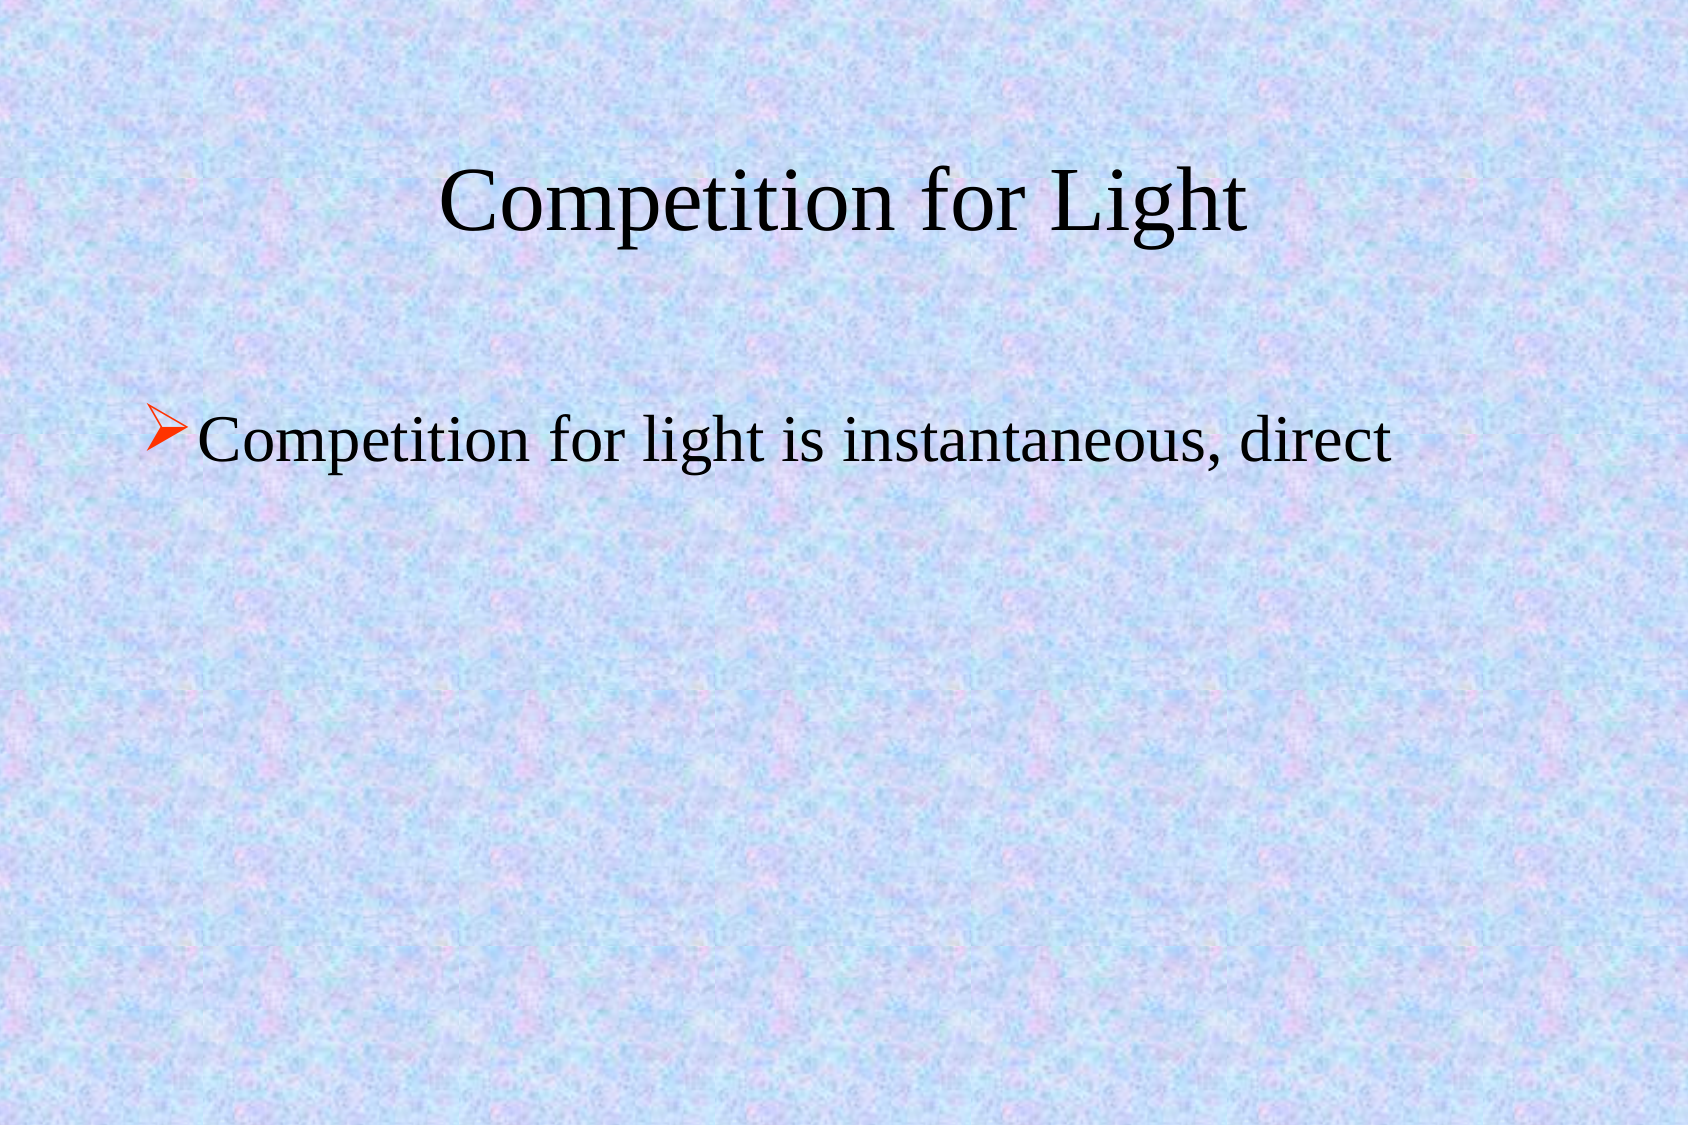

# Competition for Light
Competition for light is instantaneous, direct